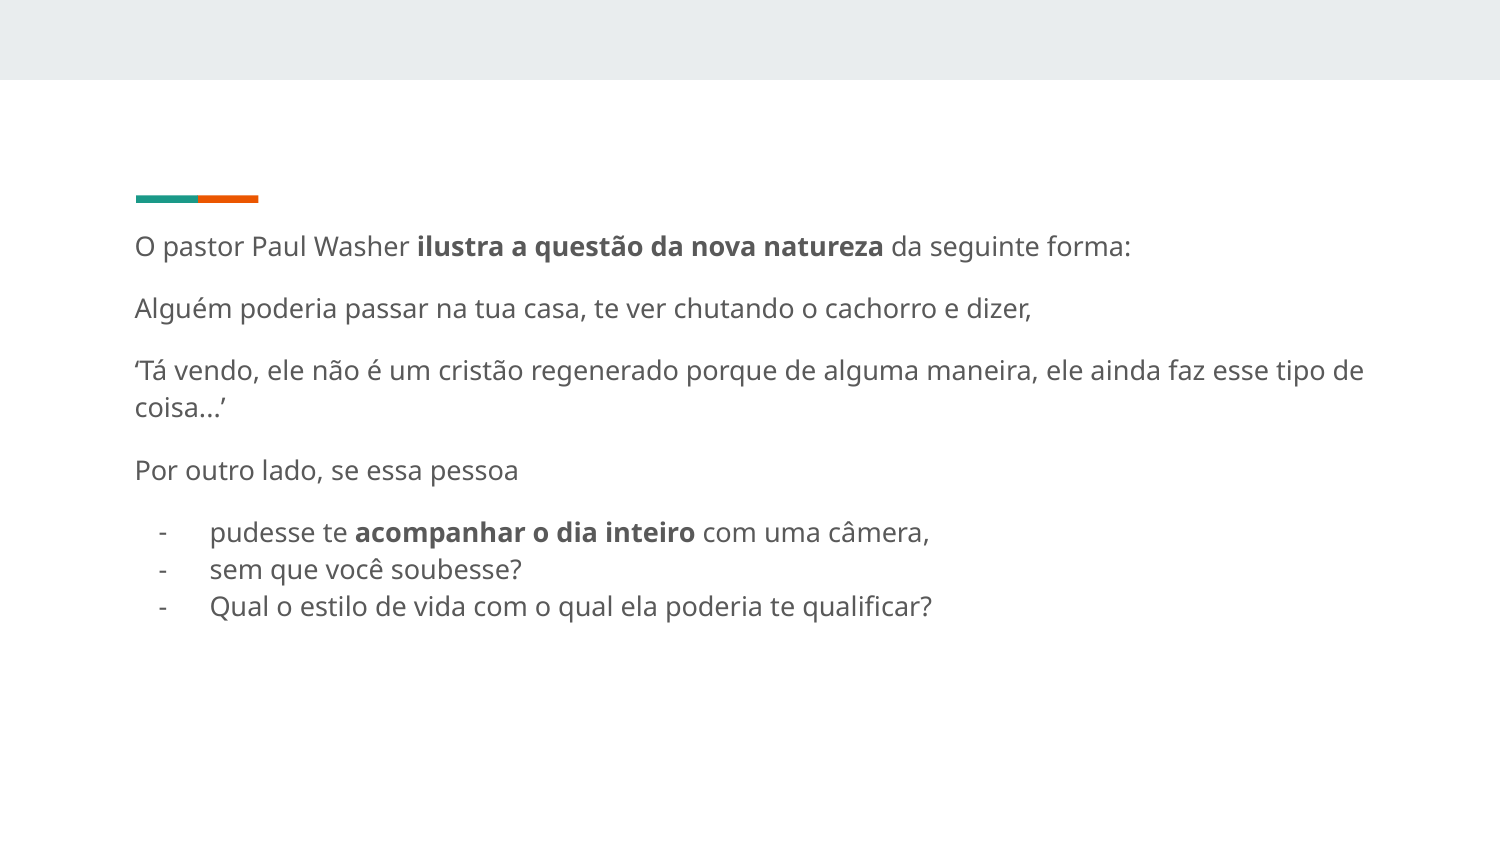

#
O pastor Paul Washer ilustra a questão da nova natureza da seguinte forma:
Alguém poderia passar na tua casa, te ver chutando o cachorro e dizer,
‘Tá vendo, ele não é um cristão regenerado porque de alguma maneira, ele ainda faz esse tipo de coisa...’
Por outro lado, se essa pessoa
pudesse te acompanhar o dia inteiro com uma câmera,
sem que você soubesse?
Qual o estilo de vida com o qual ela poderia te qualificar?